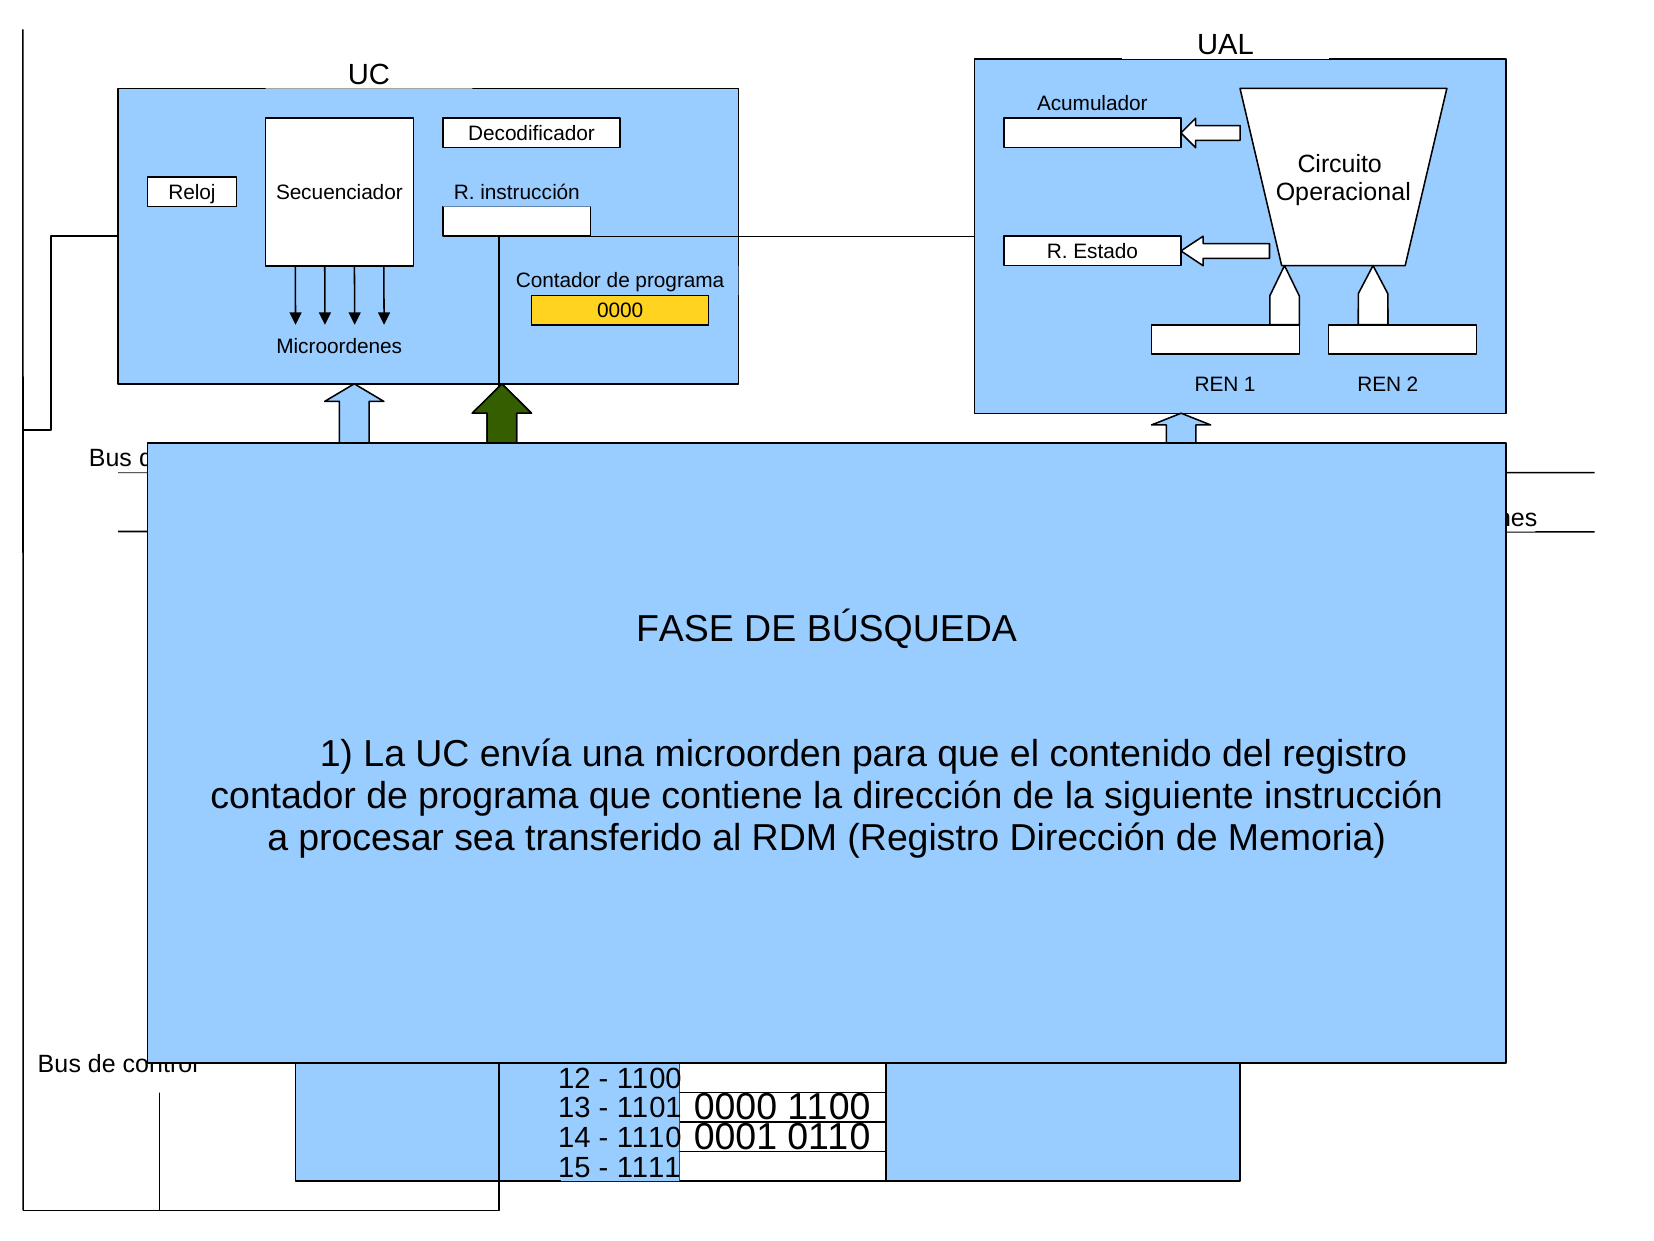

UAL
UC
Acumulador
Circuito
Operacional
Secuenciador
Decodificador
Reloj
R. instrucción
R. Estado
Contador de programa
0000
0000
Microordenes
REN 1
REN 2
FASE DE BÚSQUEDA
	1) La UC envía una microorden para que el contenido del registro
contador de programa que contiene la dirección de la siguiente instrucción
a procesar sea transferido al RDM (Registro Dirección de Memoria)
Bus de datos
Bus de direcciones
MC
Registro Direccion Memoria
Registro Intercambio Memoria
0000
0101 1101
Memoria central
Direccion celda
Contenido celda
0101 1101
Selector
0 - 0000
0101 1101
1 - 0001
0111 1110
2 - 0010
0110 1111
3 - 0011
4 - 0100
...
Bus de control
11 - 1011
12 - 1100
13 - 1101
0000 1100
14 - 1110
0001 0110
15 - 1111